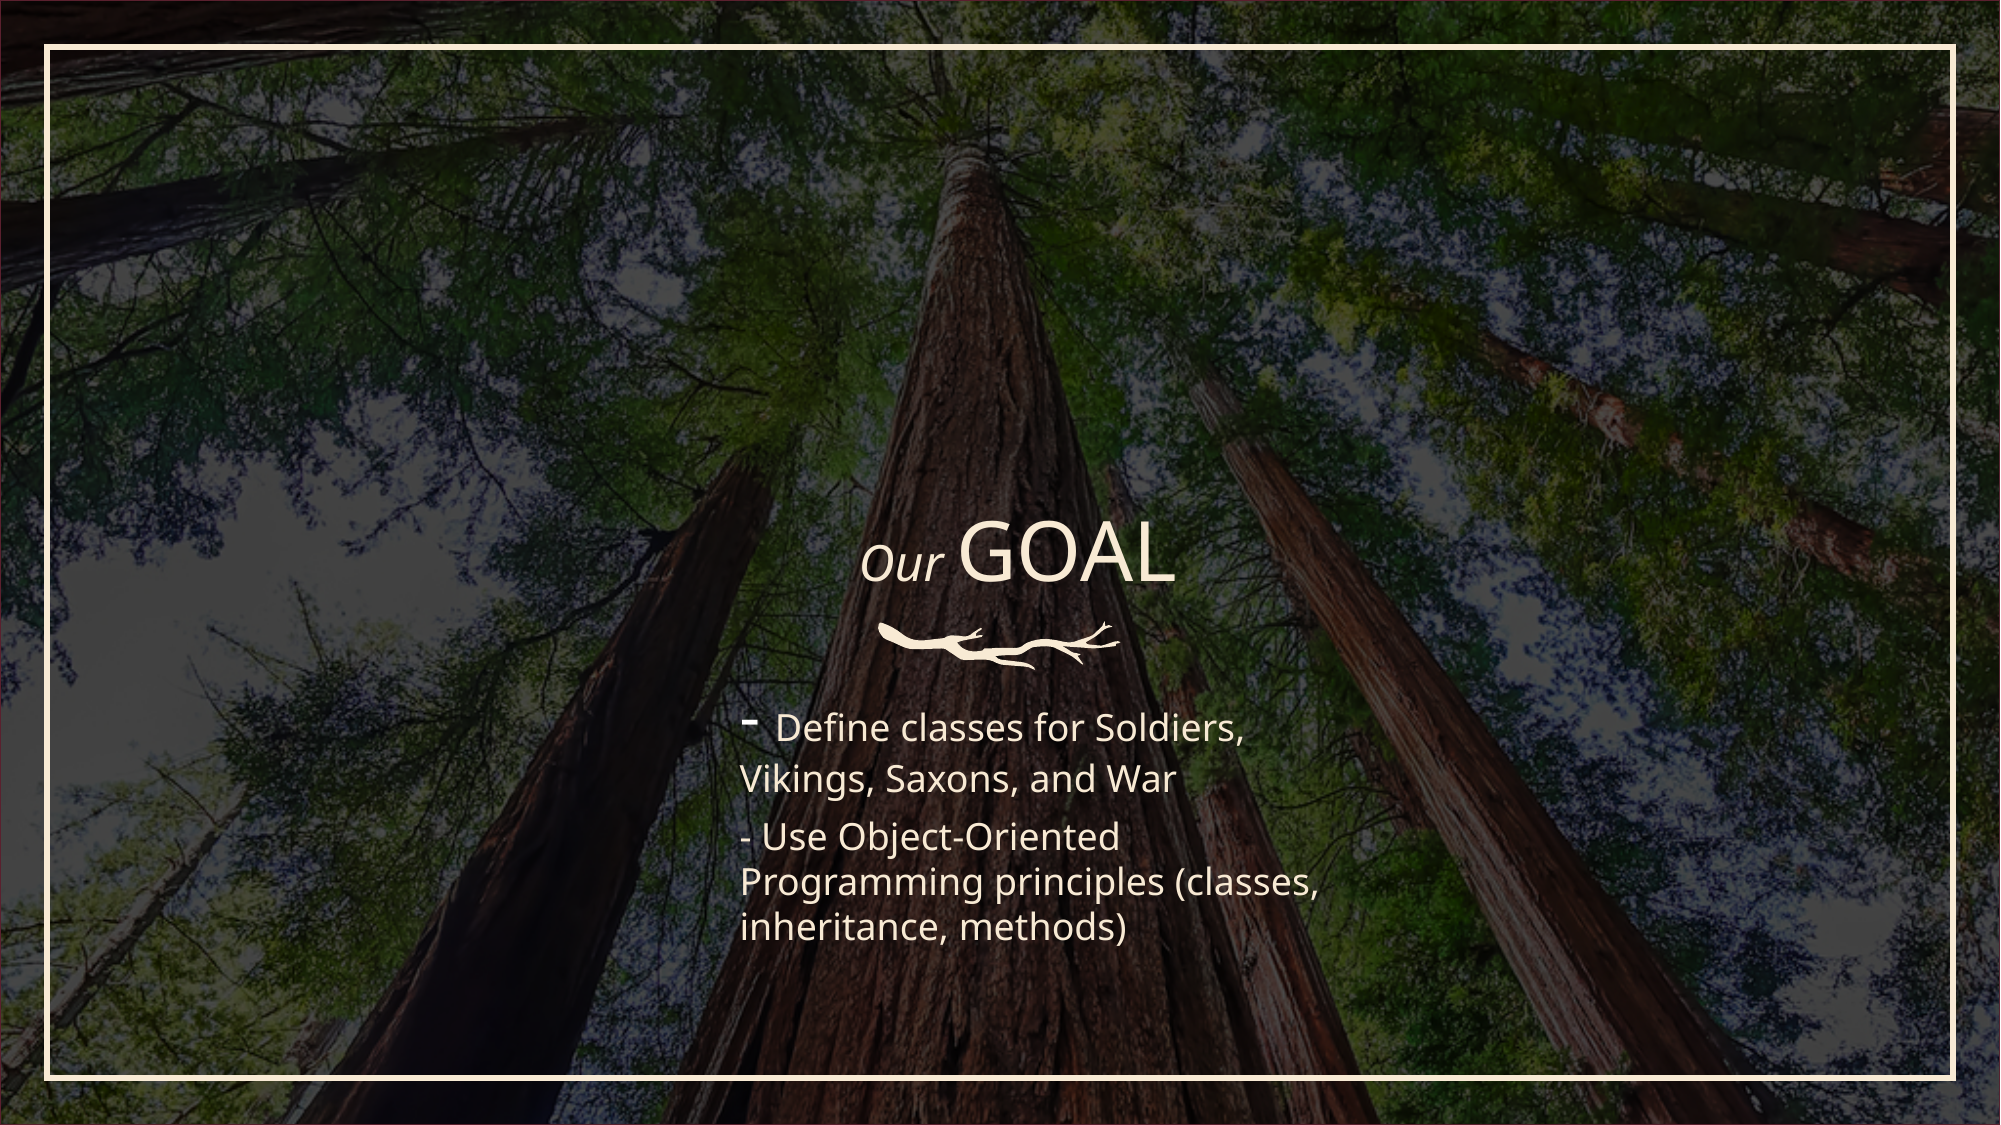

# Our goal
- Define classes for Soldiers, Vikings, Saxons, and War
- Use Object-Oriented Programming principles (classes, inheritance, methods)